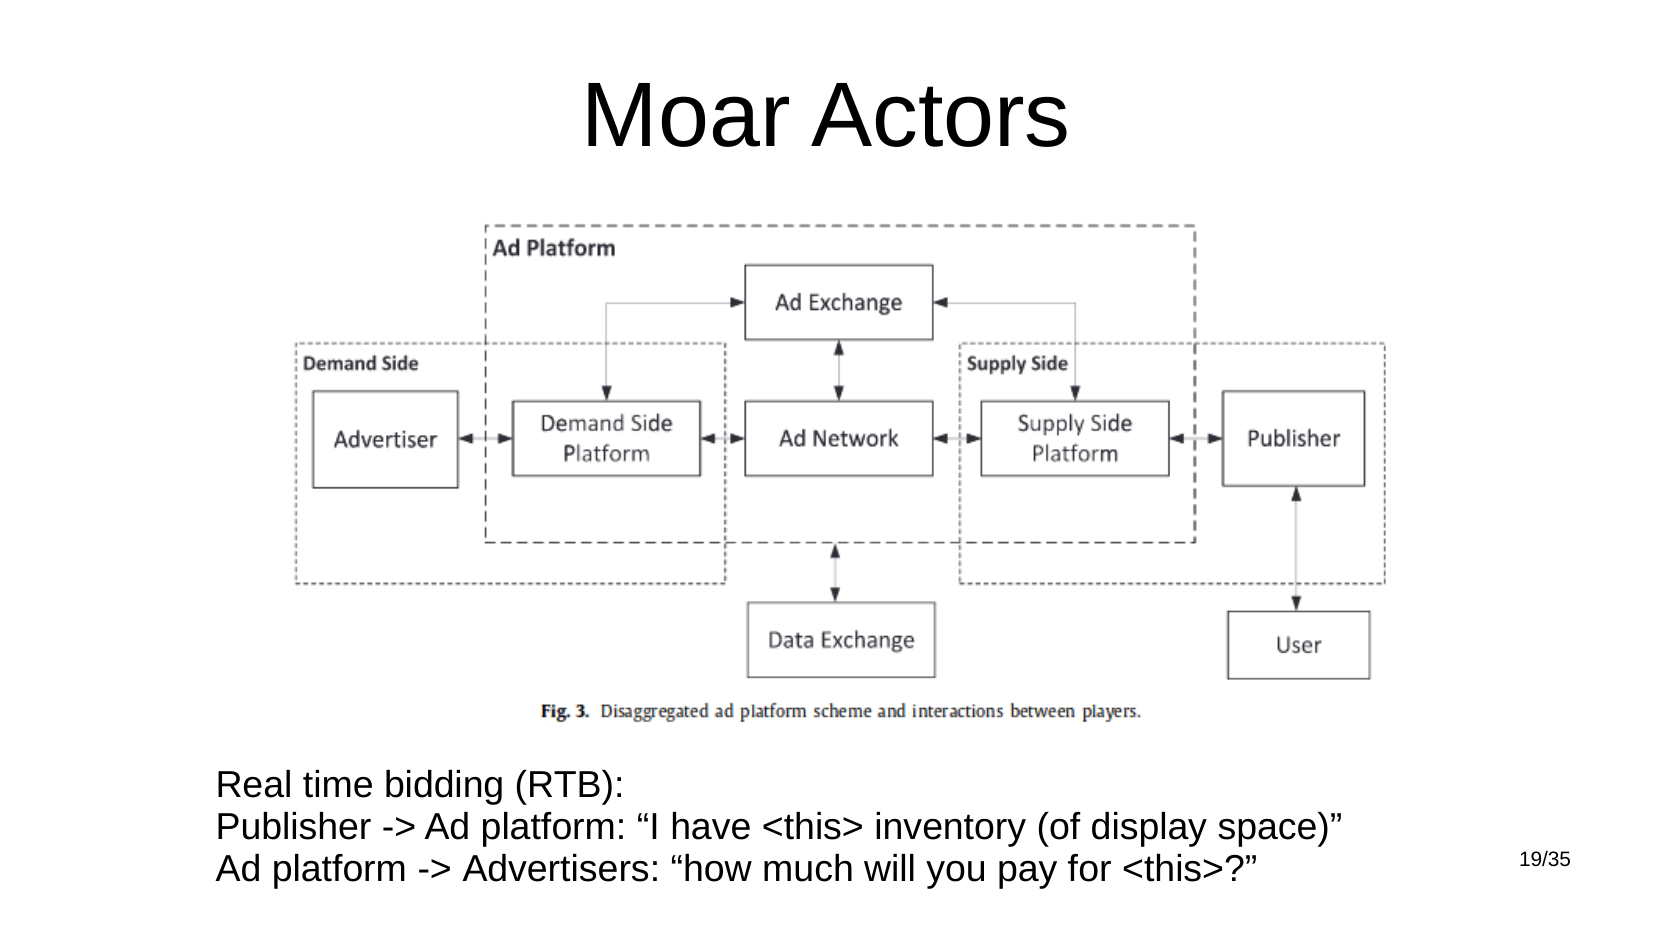

# Moar Actors
Real time bidding (RTB):
Publisher -> Ad platform: “I have <this> inventory (of display space)”
Ad platform -> Advertisers: “how much will you pay for <this>?”
19